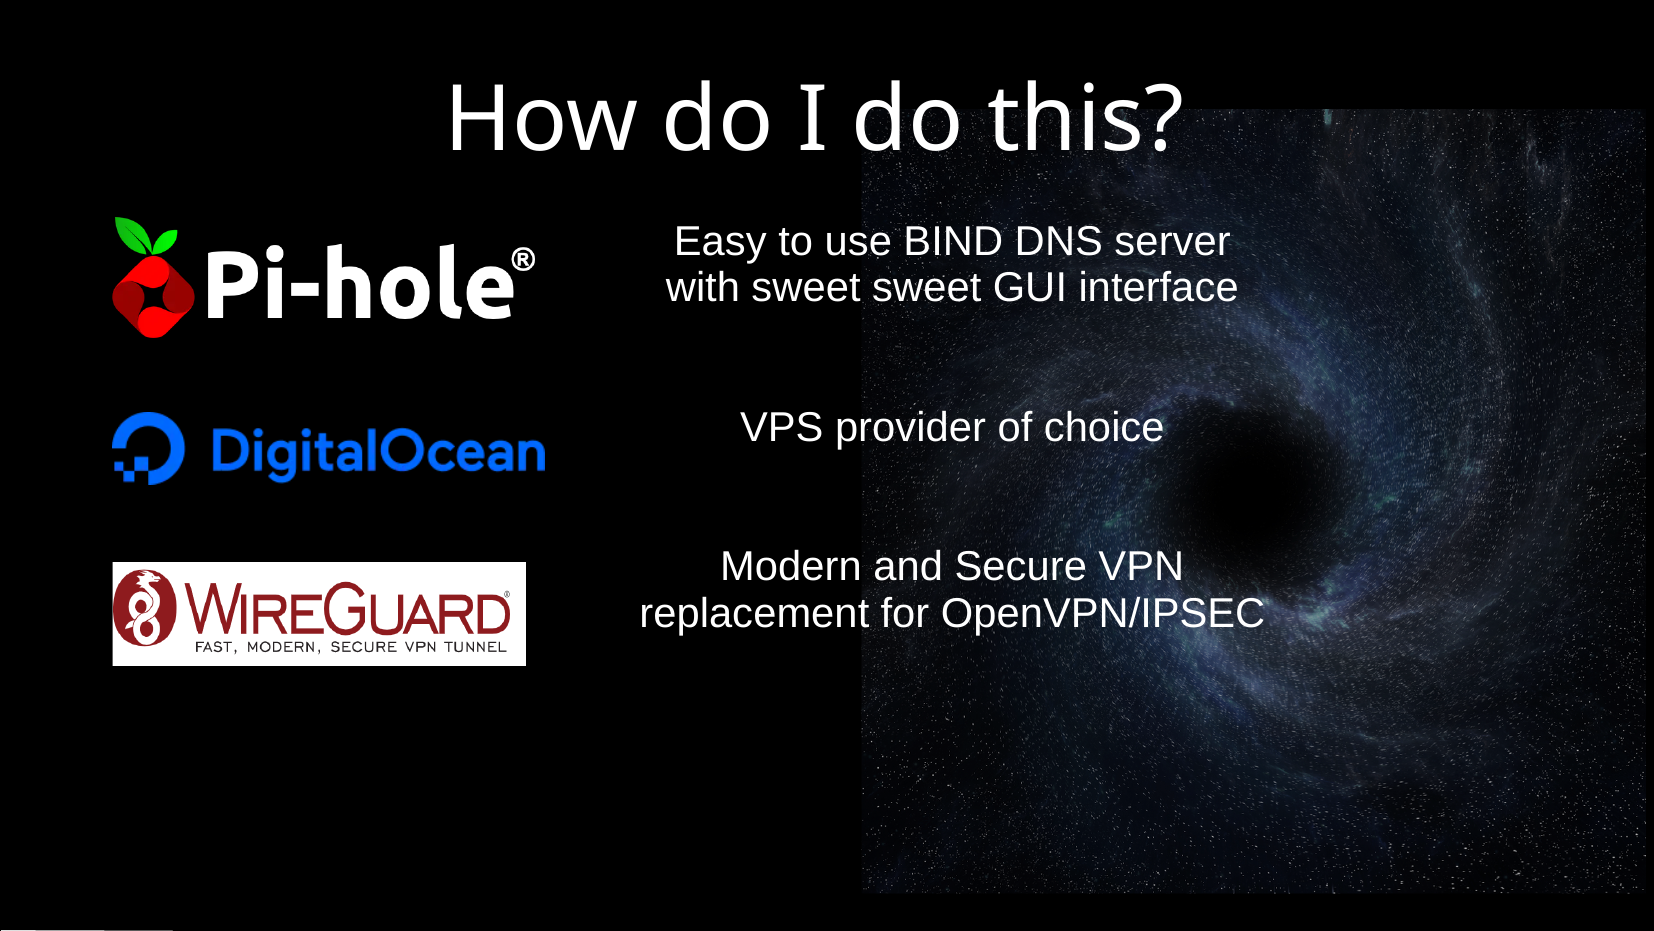

# How do I do this?
Easy to use BIND DNS server with sweet sweet GUI interface
VPS provider of choice
Modern and Secure VPN replacement for OpenVPN/IPSEC